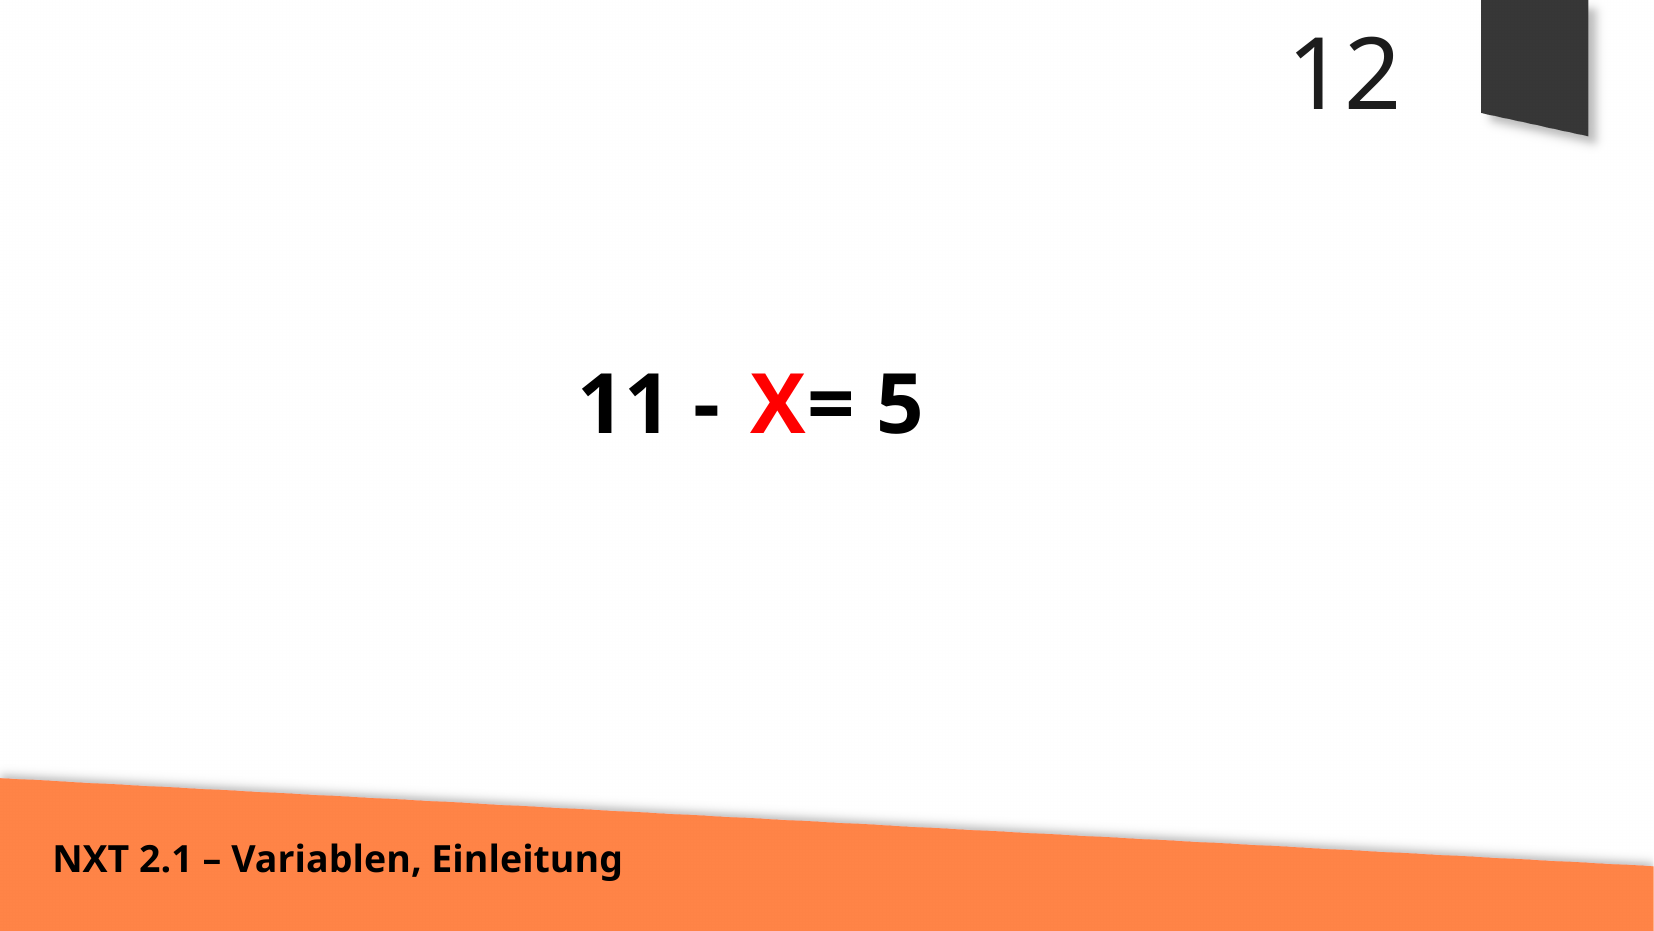

11 - = 5
X
NXT 2.1 – Variablen, Einleitung